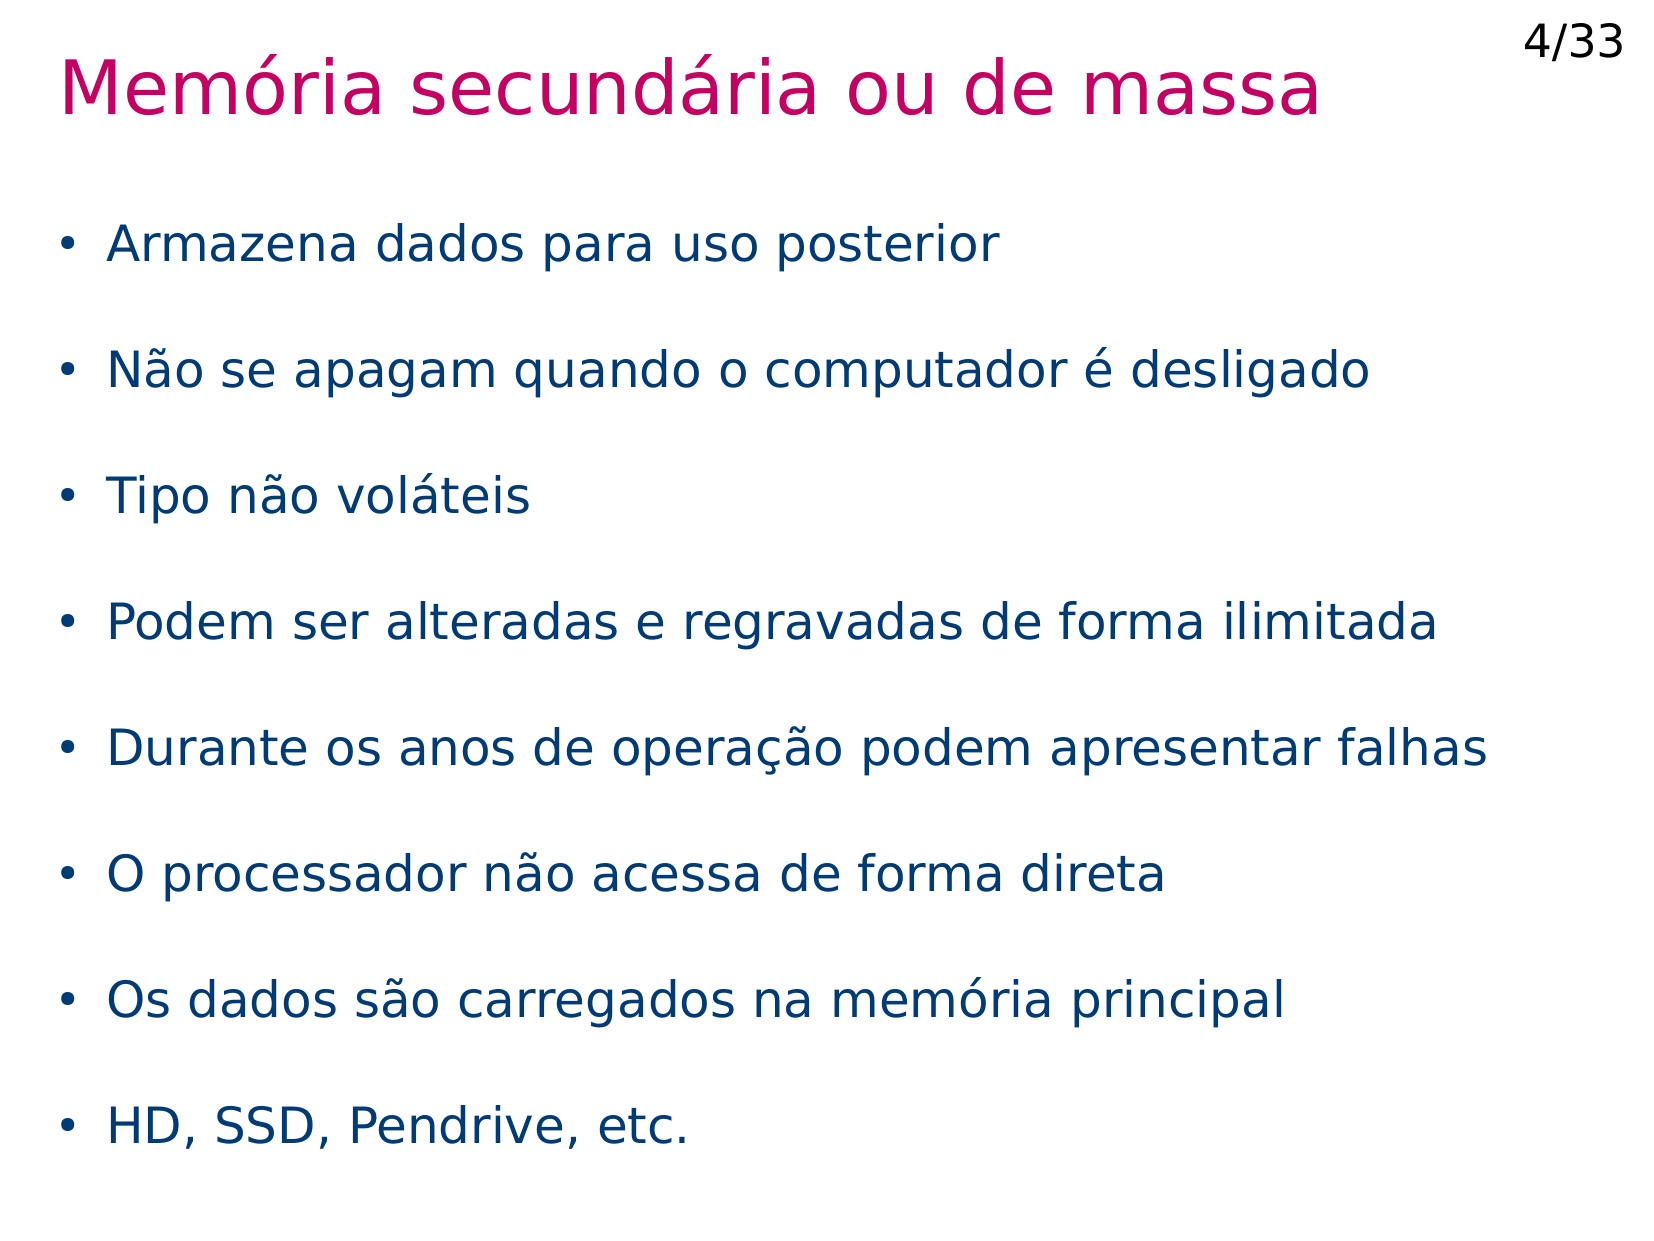

4
# Memória secundária ou de massa
Armazena dados para uso posterior
Não se apagam quando o computador é desligado
Tipo não voláteis
Podem ser alteradas e regravadas de forma ilimitada
Durante os anos de operação podem apresentar falhas
O processador não acessa de forma direta
Os dados são carregados na memória principal
HD, SSD, Pendrive, etc.